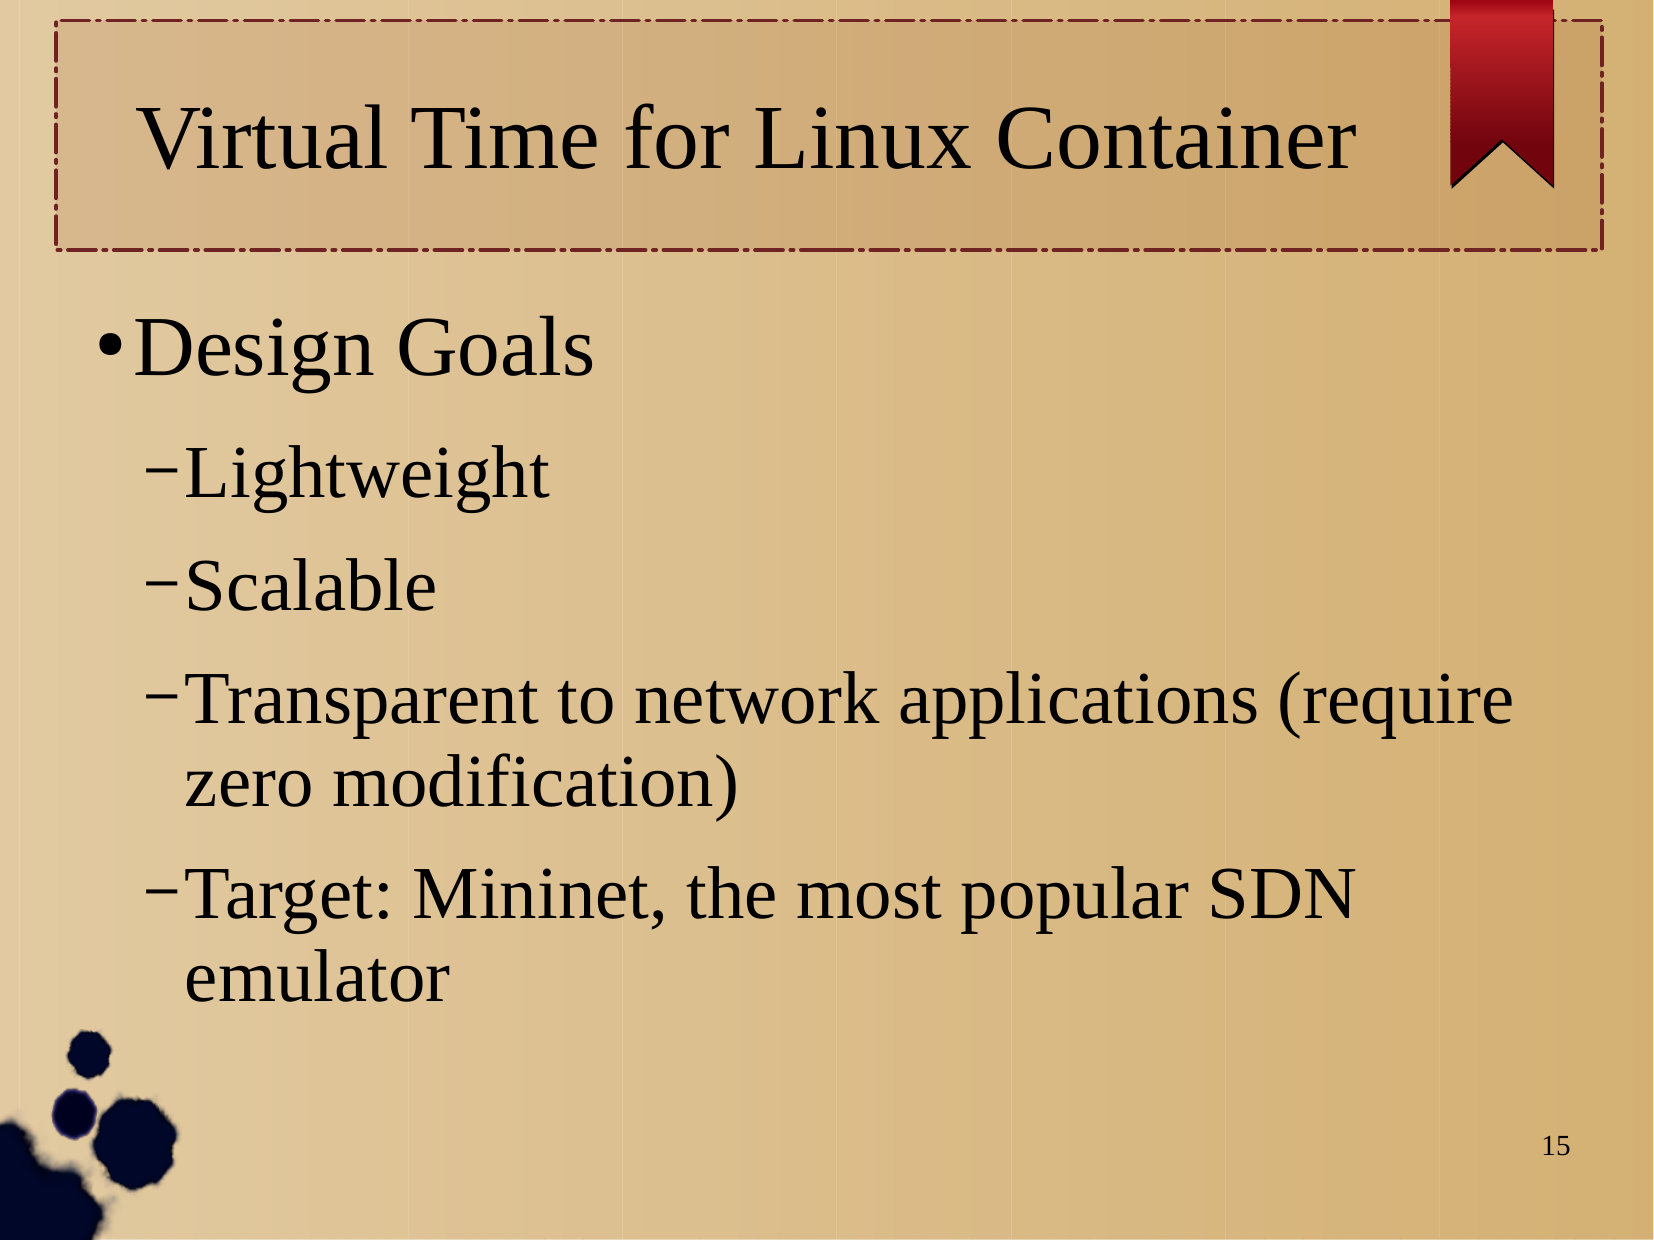

# Virtual Time for Linux Container
Design Goals
Lightweight
Scalable
Transparent to network applications (require zero modification)
Target: Mininet, the most popular SDN emulator
15